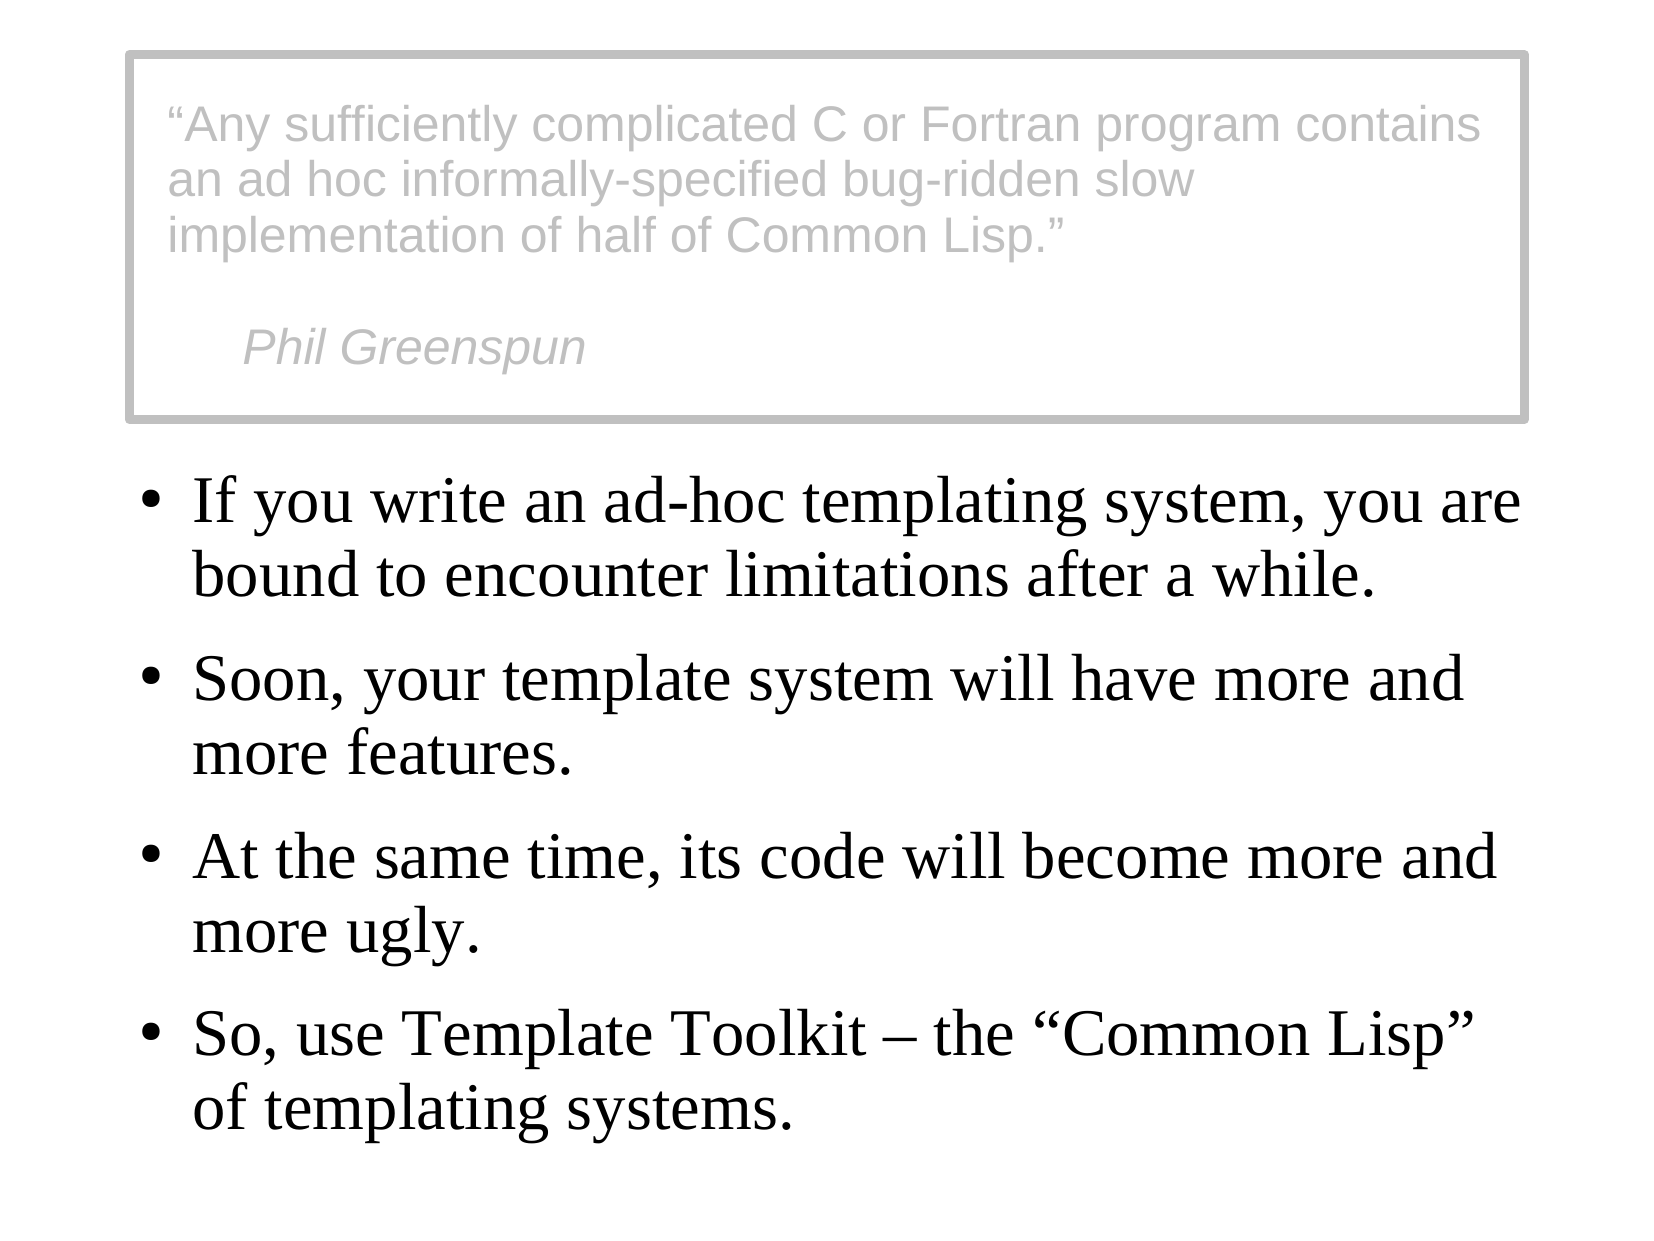

“Any sufficiently complicated C or Fortran program contains
an ad hoc informally-specified bug-ridden slow
implementation of half of Common Lisp.”
	Phil Greenspun
# If you write an ad-hoc templating system, you are bound to encounter limitations after a while.
Soon, your template system will have more and more features.
At the same time, its code will become more and more ugly.
So, use Template Toolkit – the “Common Lisp” of templating systems.